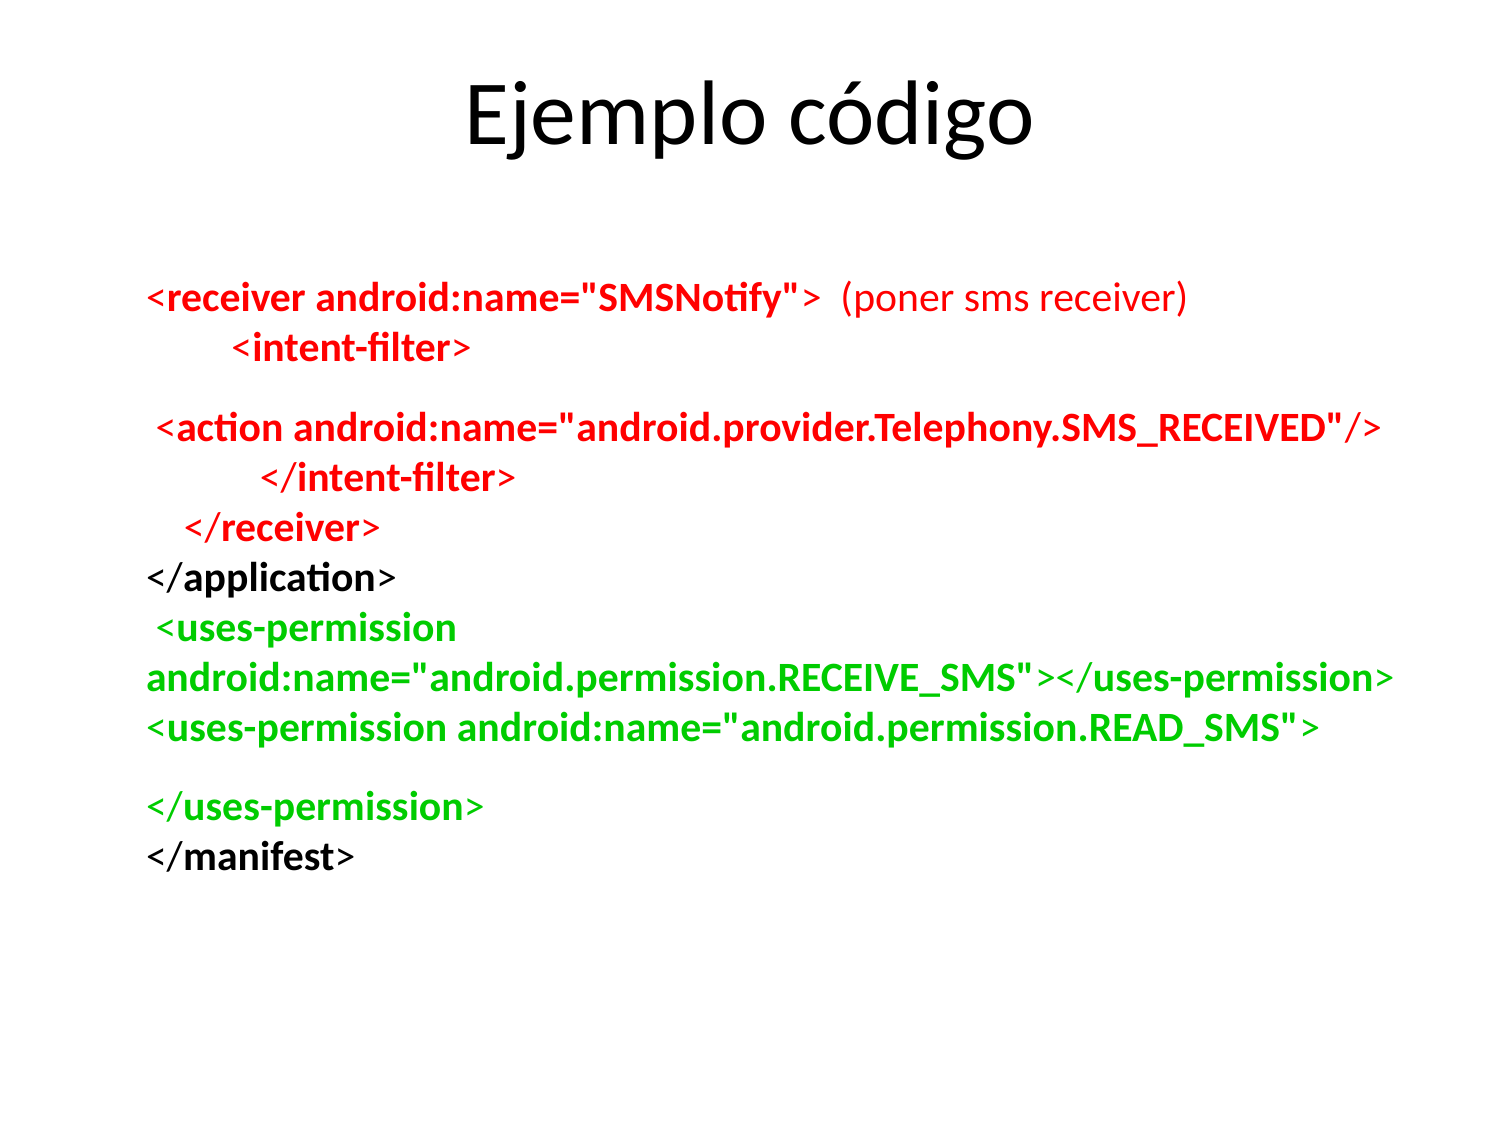

# Ejemplo código
<receiver android:name="SMSNotify"> (poner sms receiver)
 <intent-filter>
 <action android:name="android.provider.Telephony.SMS_RECEIVED"/>
 </intent-filter>
 </receiver>
</application>
 <uses-permission android:name="android.permission.RECEIVE_SMS"></uses-permission>
<uses-permission android:name="android.permission.READ_SMS">
</uses-permission>
</manifest>